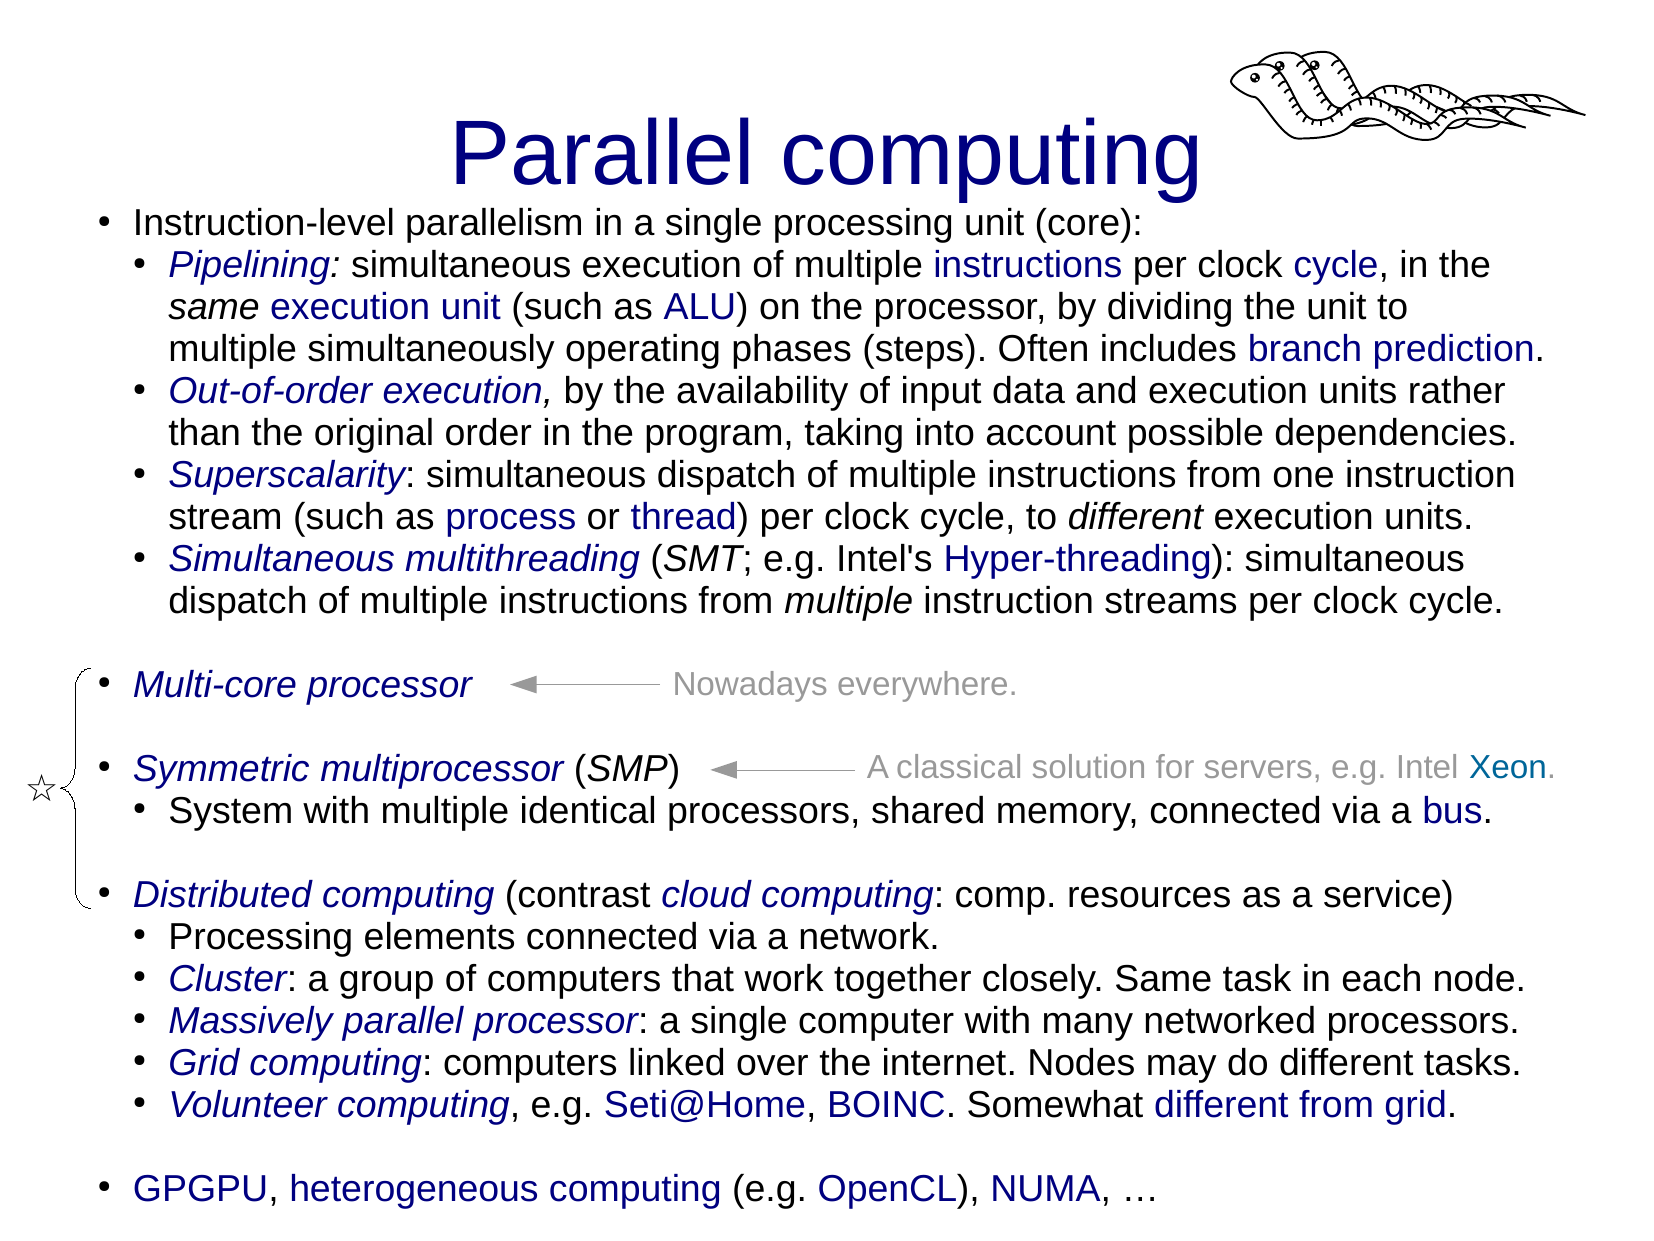

# Parallel computing
Instruction-level parallelism in a single processing unit (core):
Pipelining: simultaneous execution of multiple instructions per clock cycle, in the same execution unit (such as ALU) on the processor, by dividing the unit to multiple simultaneously operating phases (steps). Often includes branch prediction.
Out-of-order execution, by the availability of input data and execution units rather than the original order in the program, taking into account possible dependencies.
Superscalarity: simultaneous dispatch of multiple instructions from one instruction stream (such as process or thread) per clock cycle, to different execution units.
Simultaneous multithreading (SMT; e.g. Intel's Hyper-threading): simultaneous dispatch of multiple instructions from multiple instruction streams per clock cycle.
Multi-core processor
Symmetric multiprocessor (SMP)
System with multiple identical processors, shared memory, connected via a bus.
Distributed computing (contrast cloud computing: comp. resources as a service)
Processing elements connected via a network.
Cluster: a group of computers that work together closely. Same task in each node.
Massively parallel processor: a single computer with many networked processors.
Grid computing: computers linked over the internet. Nodes may do different tasks.
Volunteer computing, e.g. Seti@Home, BOINC. Somewhat different from grid.
GPGPU, heterogeneous computing (e.g. OpenCL), NUMA, …
Nowadays everywhere.
A classical solution for servers, e.g. Intel Xeon.
☆